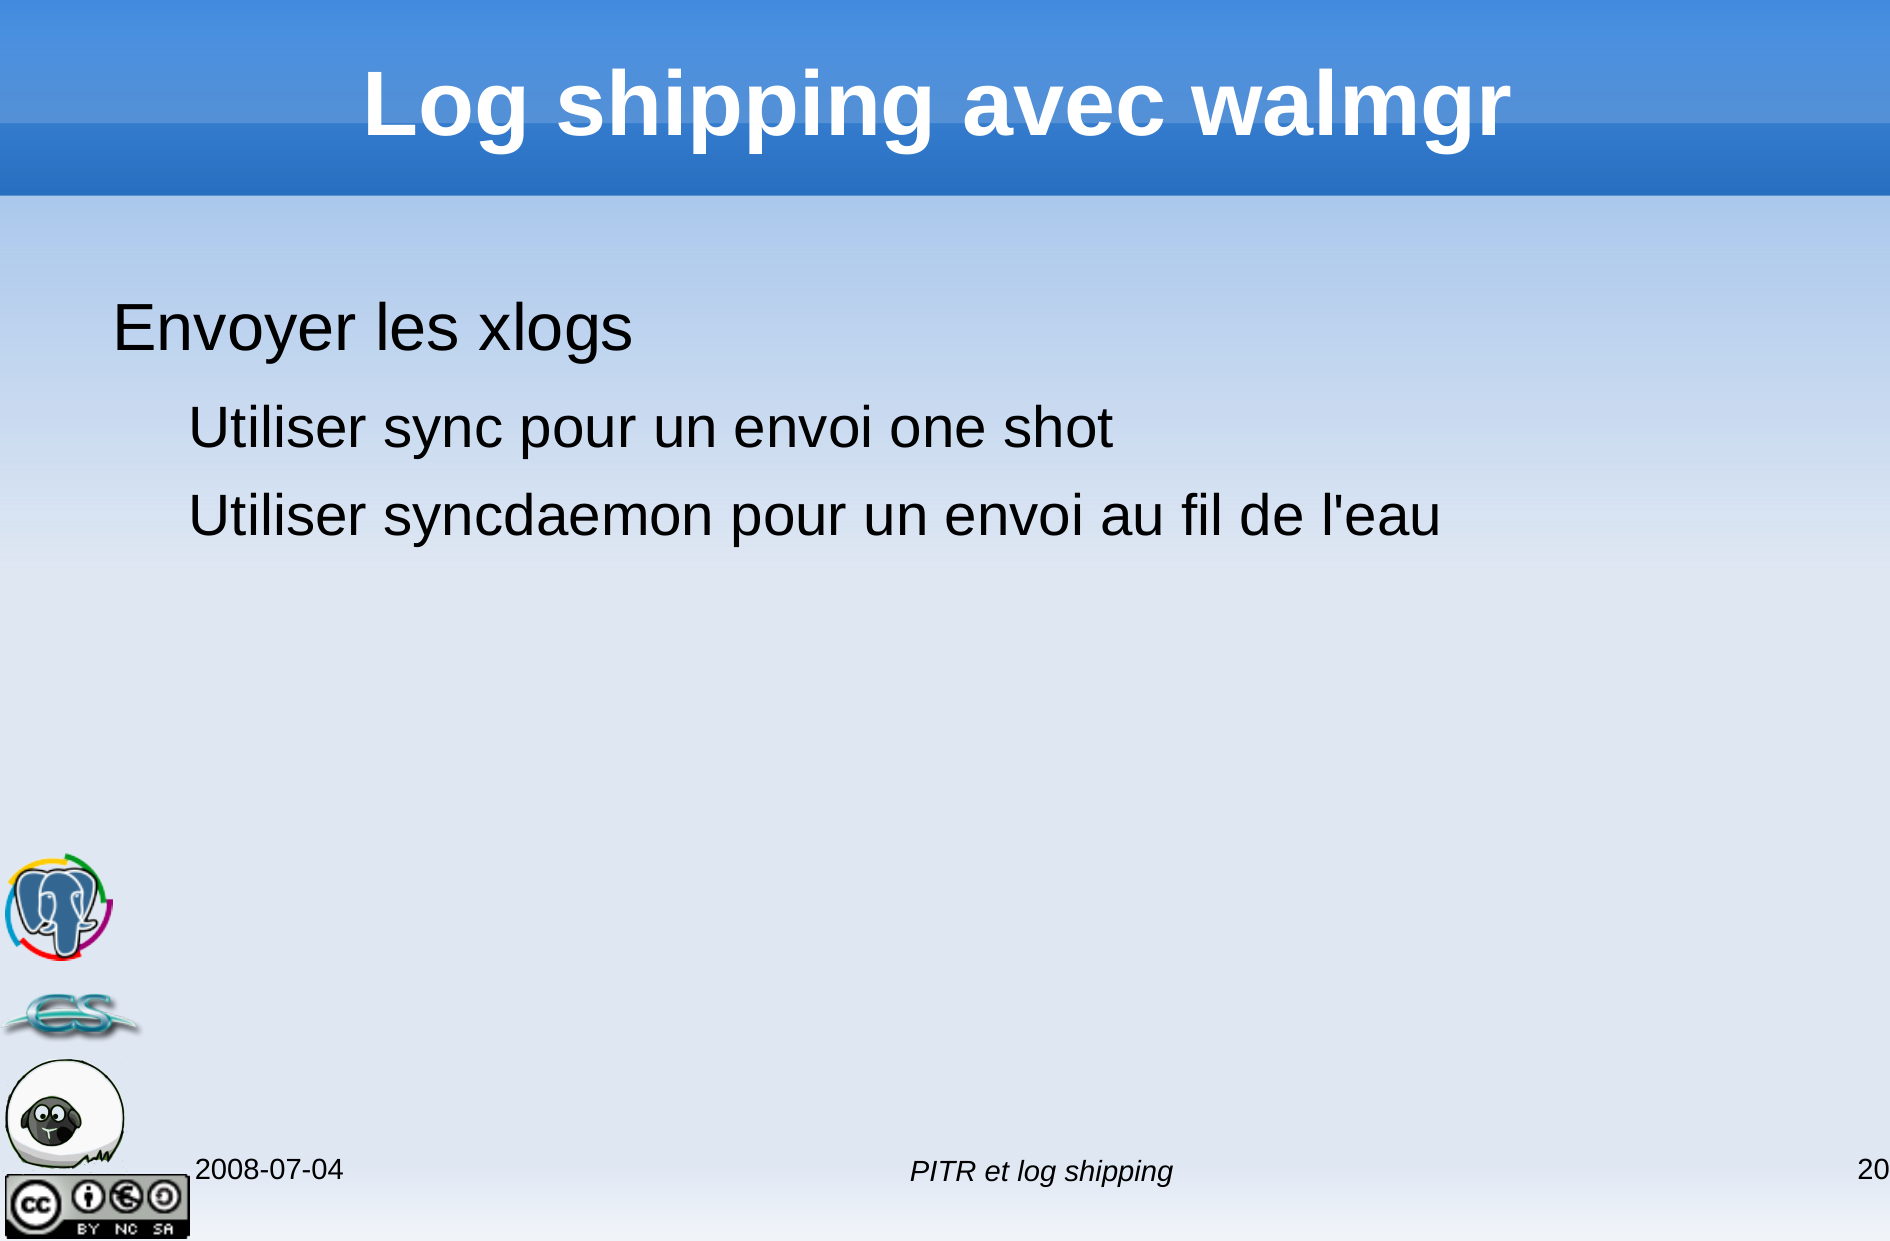

# Log shipping avec walmgr
Envoyer les xlogs
Utiliser sync pour un envoi one shot
Utiliser syncdaemon pour un envoi au fil de l'eau
2008-07-04
20
PITR et log shipping